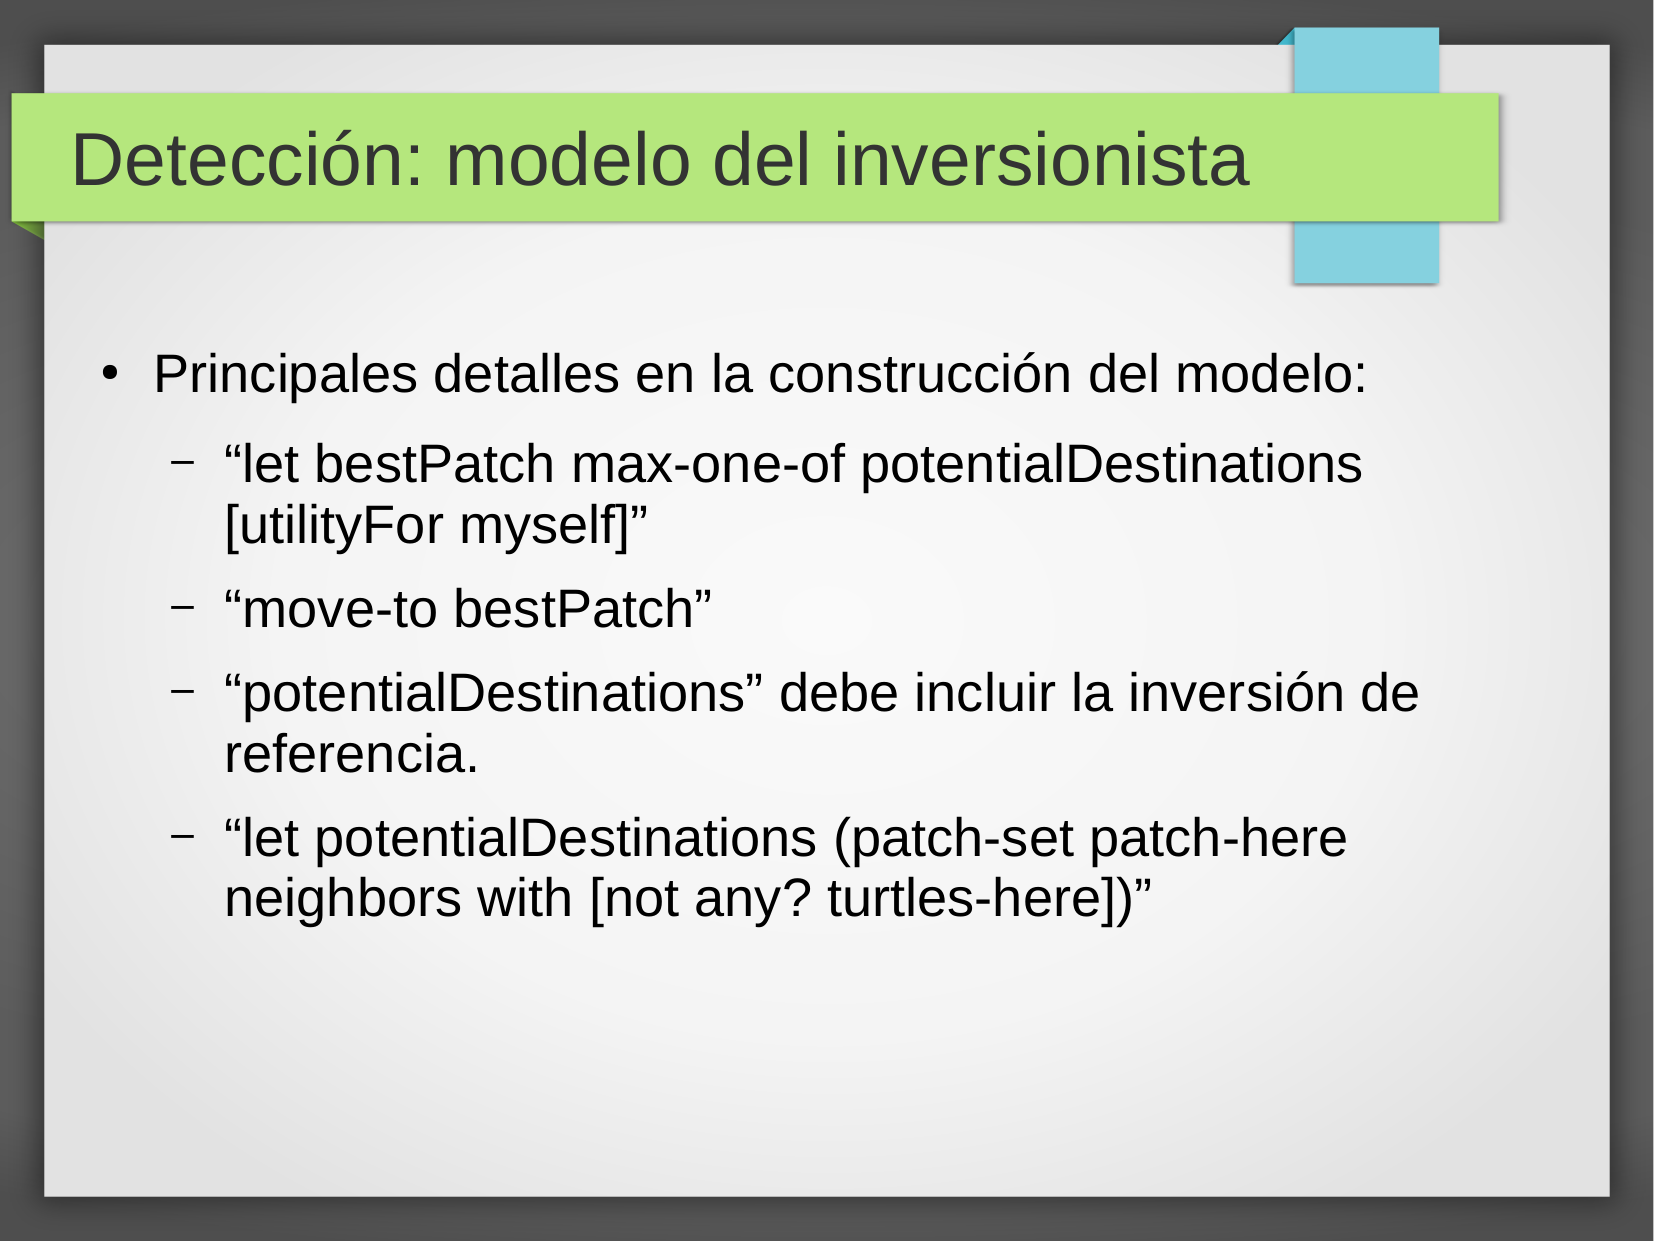

# Detección: modelo del inversionista
Principales detalles en la construcción del modelo:
“let bestPatch max-one-of potentialDestinations [utilityFor myself]”
“move-to bestPatch”
“potentialDestinations” debe incluir la inversión de referencia.
“let potentialDestinations (patch-set patch-here neighbors with [not any? turtles-here])”